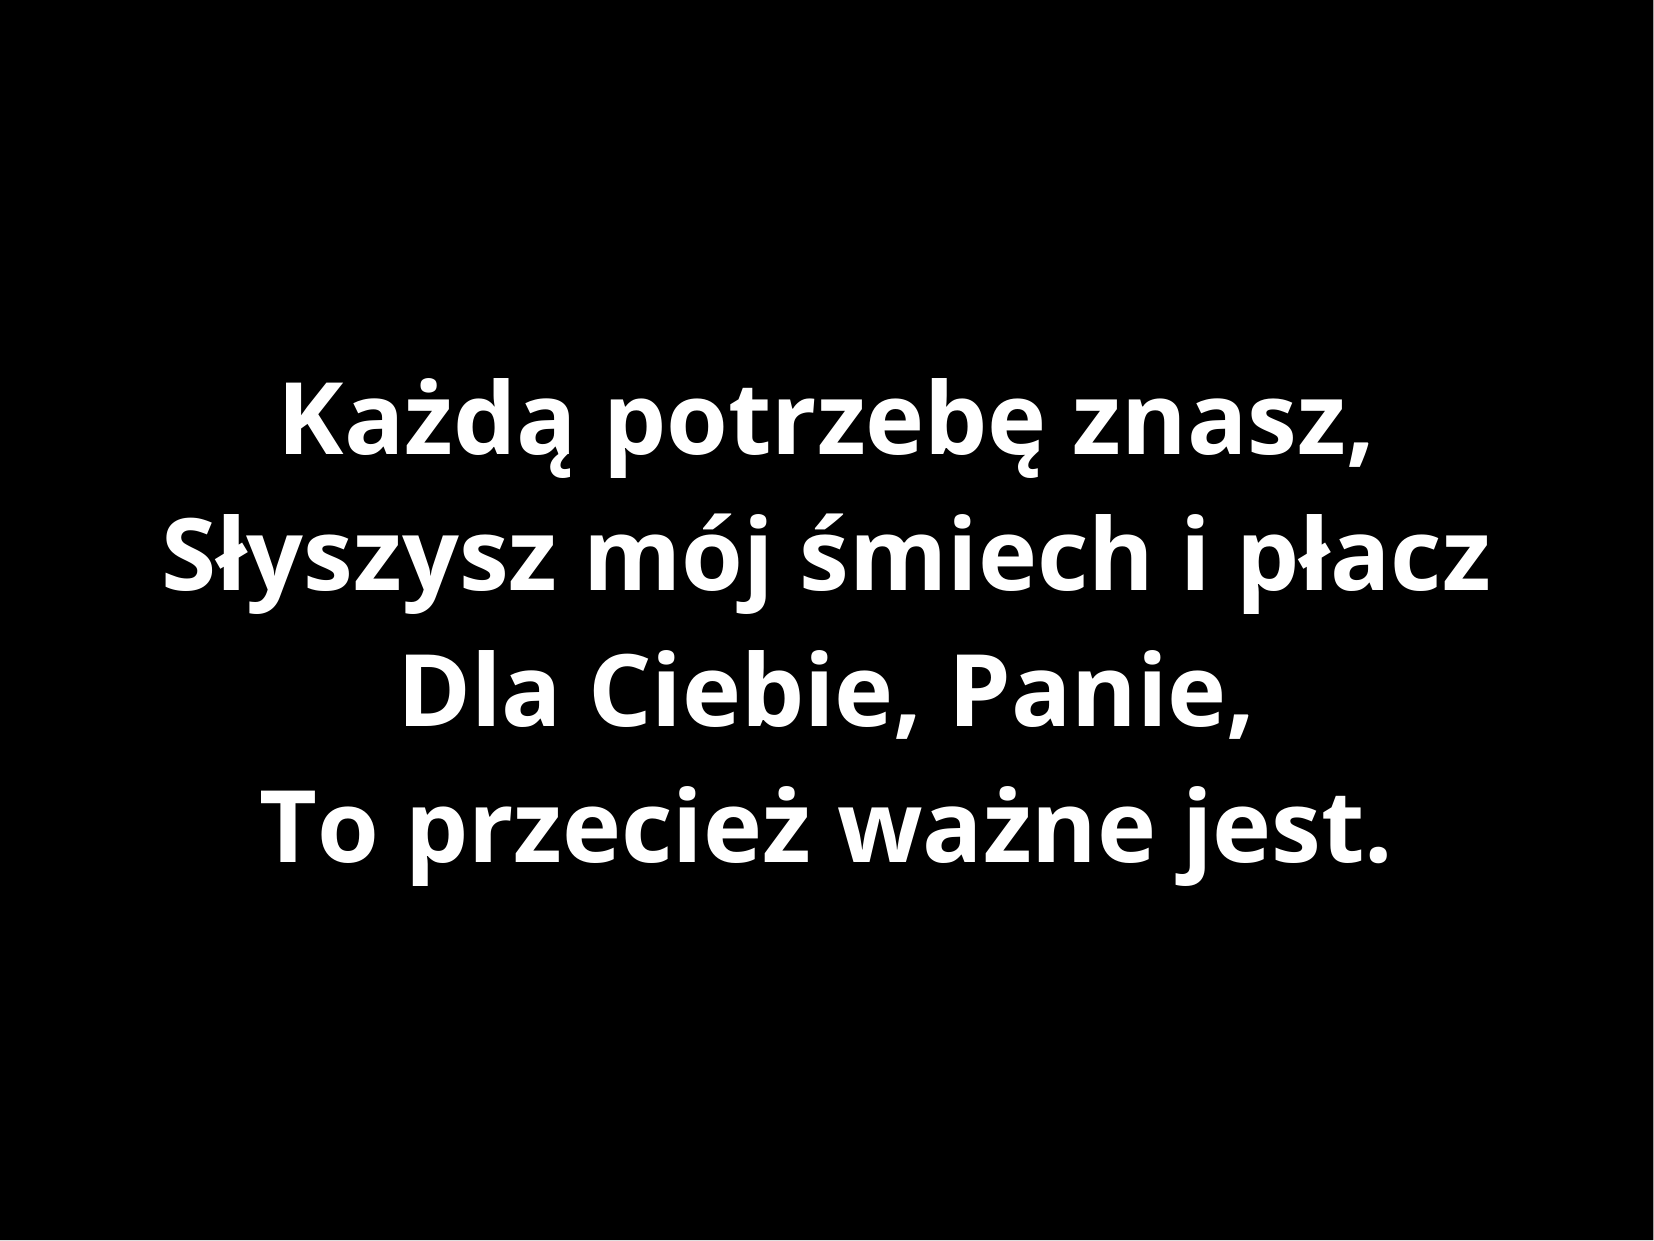

# Każdą potrzebę znasz, Słyszysz mój śmiech i płacz Dla Ciebie, Panie, To przecież ważne jest.